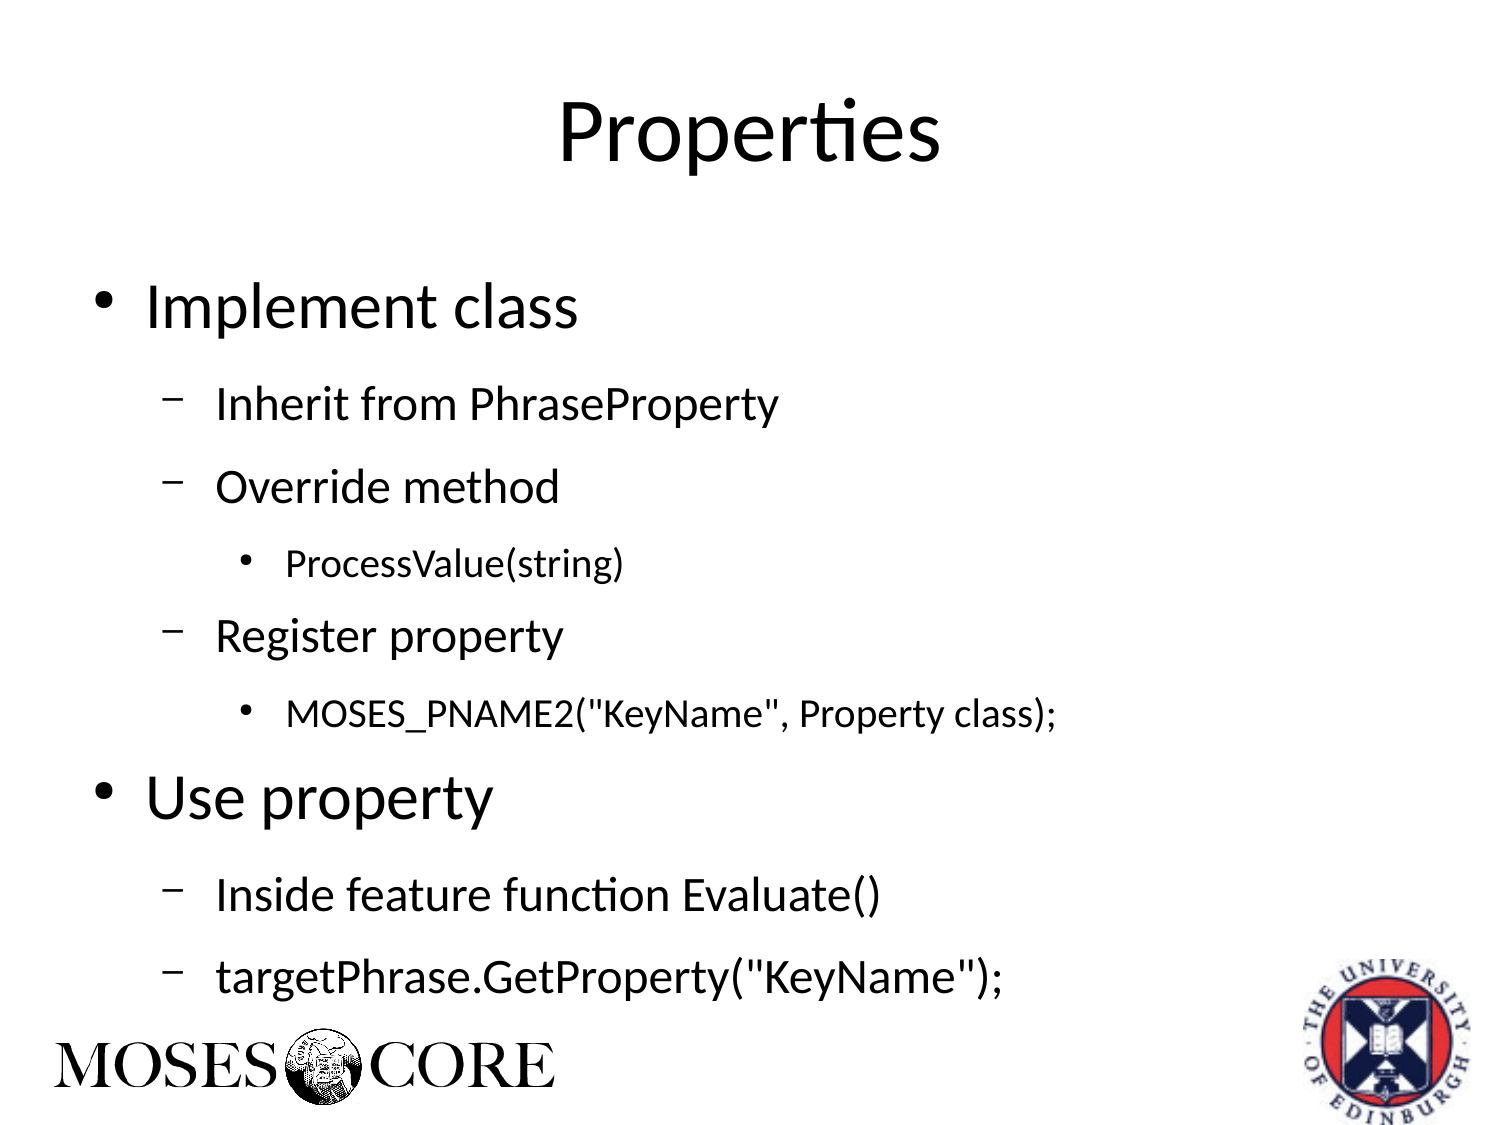

Properties
# Implement class
Inherit from PhraseProperty
Override method
ProcessValue(string)
Register property
MOSES_PNAME2("KeyName", Property class);
Use property
Inside feature function Evaluate()
targetPhrase.GetProperty("KeyName");